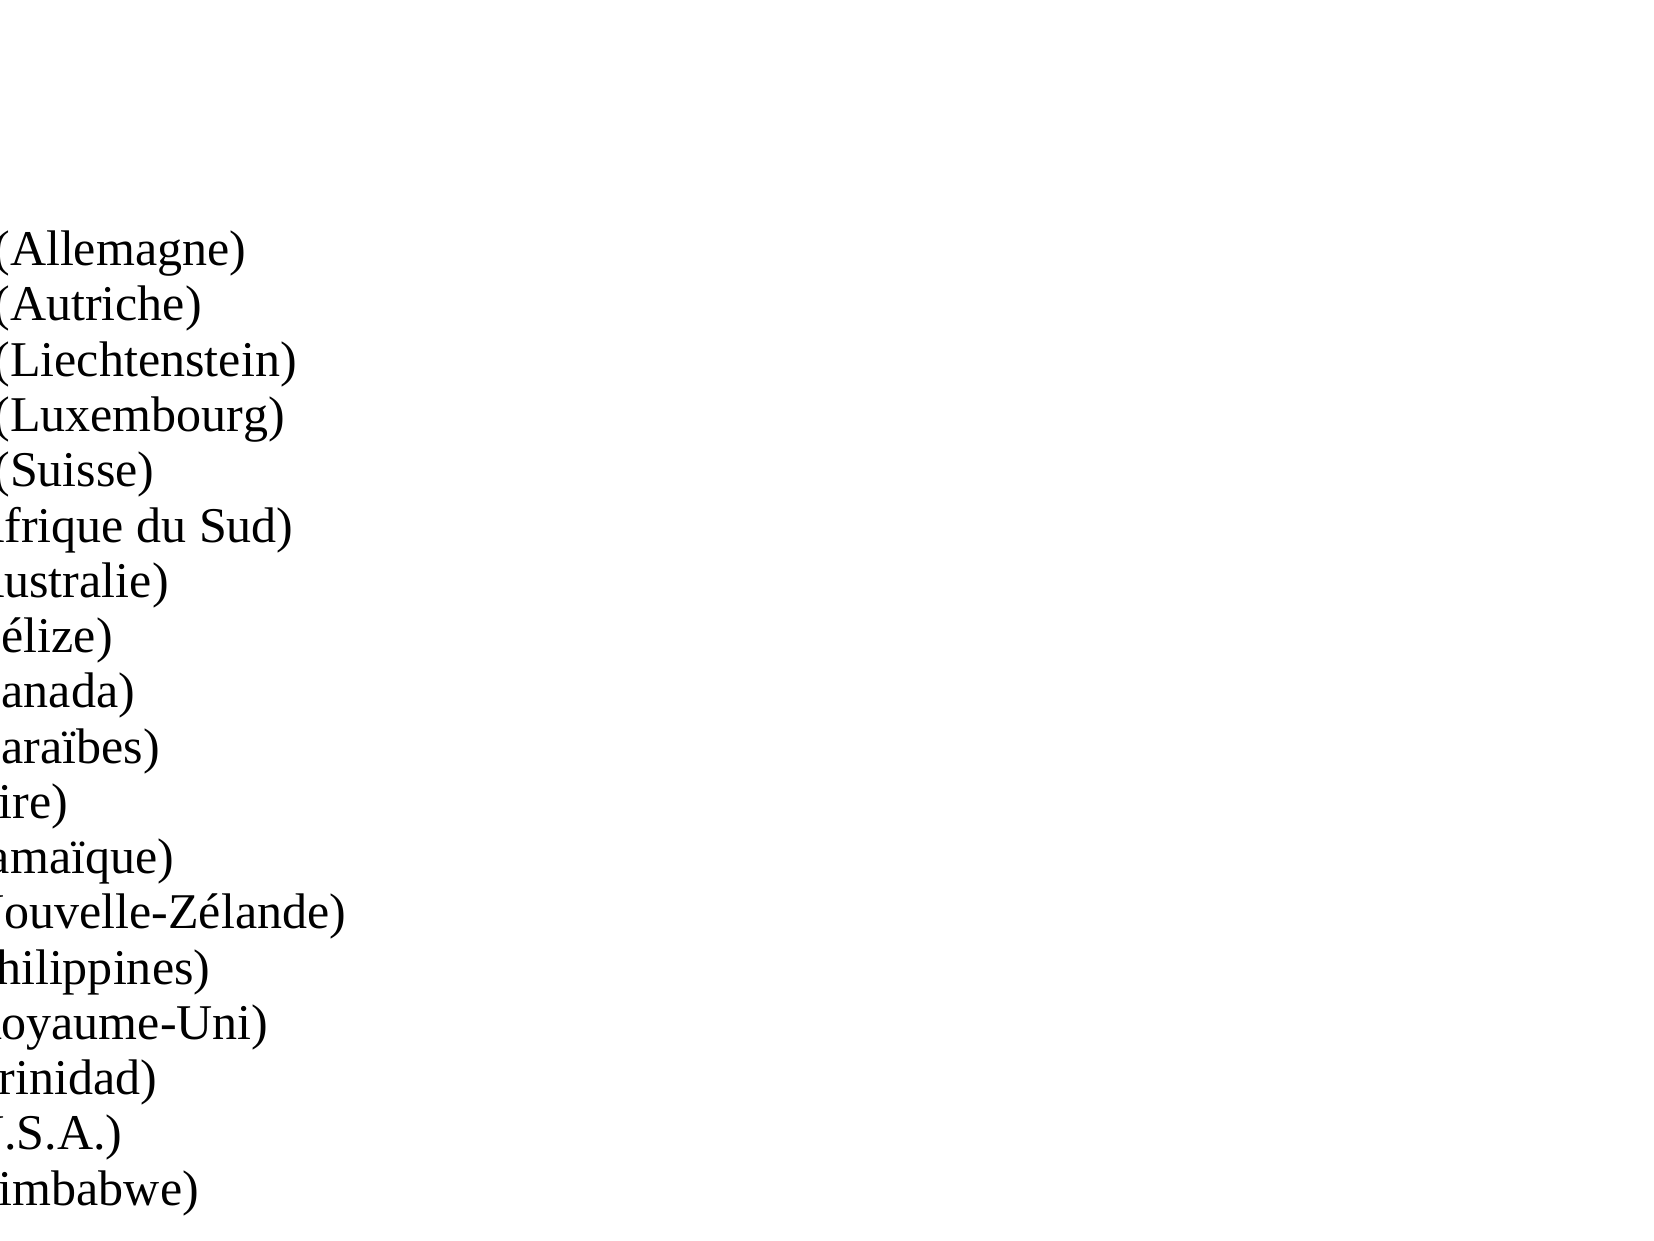

113 9 30
1	[Aucune]
2	Afrikaans
3	Albanais
4	Allemand (Allemagne)
5	Allemand (Autriche)
6	Allemand (Liechtenstein)
7	Allemand (Luxembourg)
8	Allemand (Suisse)
9	Anglais (Afrique du Sud)
10	Anglais (Australie)
11	Anglais (Bélize)
12	Anglais (Canada)
13	Anglais (Caraïbes)
14	Anglais (Eire)
15	Anglais (Jamaïque)
16	Anglais (Nouvelle-Zélande)
17	Anglais (Philippines)
18	Anglais (Royaume-Uni)
19	Anglais (Trinidad)
20	Anglais (U.S.A.)
21	Anglais (Zimbabwe)
22	Arménien
23	Assamais
24	Azerbaïdjanais (cyrillique)
25	Azerbaïdjanais (latin)
26	Basque
27	Bengali
28	Biélorusse
29	Bulgare
30	Catalan
31	Croate
32	Danois
33	Espagnol (Argentine)
34	Espagnol (Bolivie)
35	Espagnol (Chili)
36	Espagnol (Colombie)
37	Espagnol (Costa Rica)
38	Espagnol (El Salvador)
39	Espagnol (Équateur)
40	Espagnol (Espagne)
41	Espagnol (Guatemala)
42	Espagnol (Honduras)
43	Espagnol (Mexique)
44	Espagnol (moderne)
45	Espagnol (Nicaragua)
46	Espagnol (Panama)
47	Espagnol (Paraguay)
48	Espagnol (Pérou)
49	Espagnol (Porto Rico)
50	Espagnol (République Dominicaine)
51	Espagnol (Uruguay)
52	Espagnol (Venezuela)
53	Esperanto
54	Estonien
55	Farsi
56	Féroien
57	Finnois
58	Français (Belgique)
59	Français (Canada)
60	Français (France)
61	Français (Luxembourg)
62	Français (Monaco)
63	Français (Suisse)
64	Gallois
65	Grec
66	Hongrois
67	Indonésien
68	Islandais
69	Italien (Italie)
70	Italien (Suisse)
71	Kasmiri (Cachemire)
72	Kasmiri (Inde)
73	Kazakh
74	Kinyarwanda (Rwanda)
75	Konkani
76	Latin
77	Letton
78	Lituanien (classique)
79	Lituanien (Lituanie)
80	Macédonien
81	Malais (Brunei)
82	Malais (Malaisie)
83	Malayalam
84	Manipuri
85	Maori (Nouvelle-Zélande)
86	Néerlandais (Belgique)
87	Néerlandais (Pays-Bas)
88	Népalais (Inde)
89	Népalais (Népal)
90	Norvégien (Bokmål)
91	Norvégien (Nynorsk)
92	Oriya
93	Ouzbek (cyrillique)
94	Ouzbek (latin)
95	Polonais
96	Portugais (Brésil)
97	Portugais (Portugal)
98	Rhéto-roman
99	Roumain
100	Russe
101	Sanskrit
102	Serbe (cyrillique)
103	Serbe (latin)
104	Sindhi
105	Slovaque
106	Slovène
107	Souahéli
108	Suédois (Finlande)
109	Suédois (Suède)
110	Tatar
111	Tchèque
112	Turc
113	Ukrainien
1	[Aucune]
2	Chinois
3	Chinois (Hong Kong)
4	Chinois (Macao)
5	Chinois (simple)
6	Chinois (Singapour)
7	Chinois (traditionnel)
8	Coréen
9	Japonais
1	[Aucune]
2	Arabe
3	Arabe (Algérie)
4	Arabe (Arabie-Saoudite)
5	Arabe (Bahreïn)
6	Arabe (EAU)
7	Arabe (Égypte)
8	Arabe (Iraq)
9	Arabe (Jordanie)
10	Arabe (Koweït)
11	Arabe (Liban)
12	Arabe (Libye)
13	Arabe (Maroc)
14	Arabe (Oman)
15	Arabe (Qatar)
16	Arabe (Syrie)
17	Arabe (Tunisie)
18	Arabe (Yémen)
19	Gujarati
20	Hébreu
21	Hindi
22	Kannada
23	Marathi
24	Ourdou
25	Ourdou (Inde)
26	Ourdou (Pakistan)
27	Punjabi
28	Tamoul
29	Télugu
30	Thaï